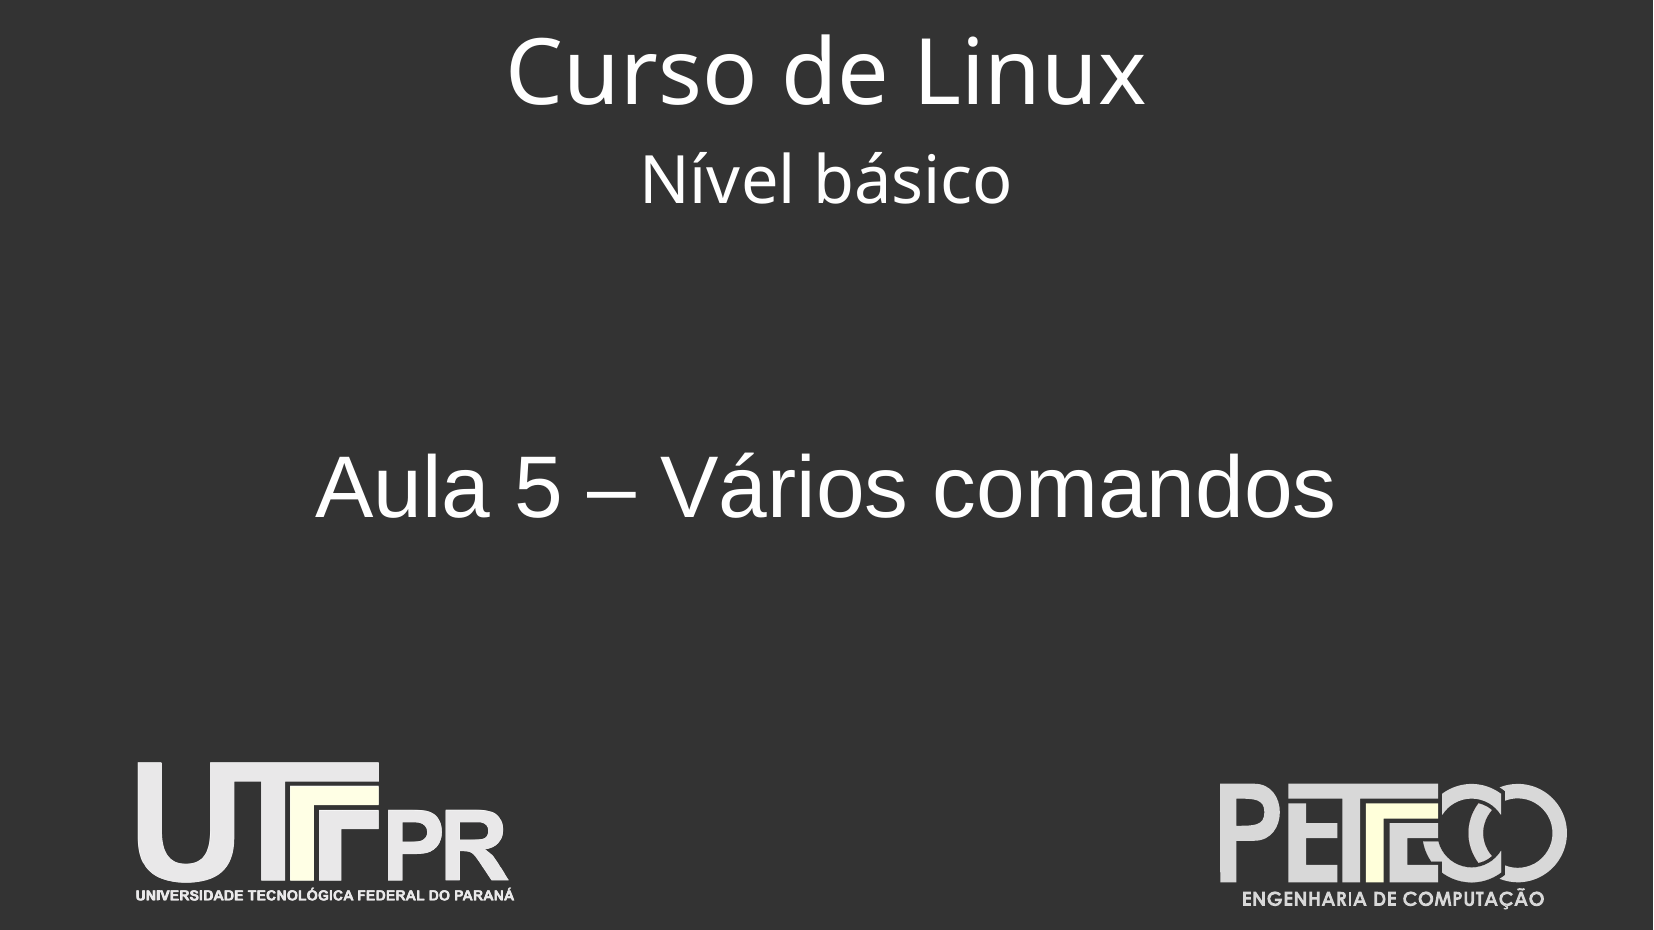

# Curso de Linux Nível básico
Aula 5 – Vários comandos